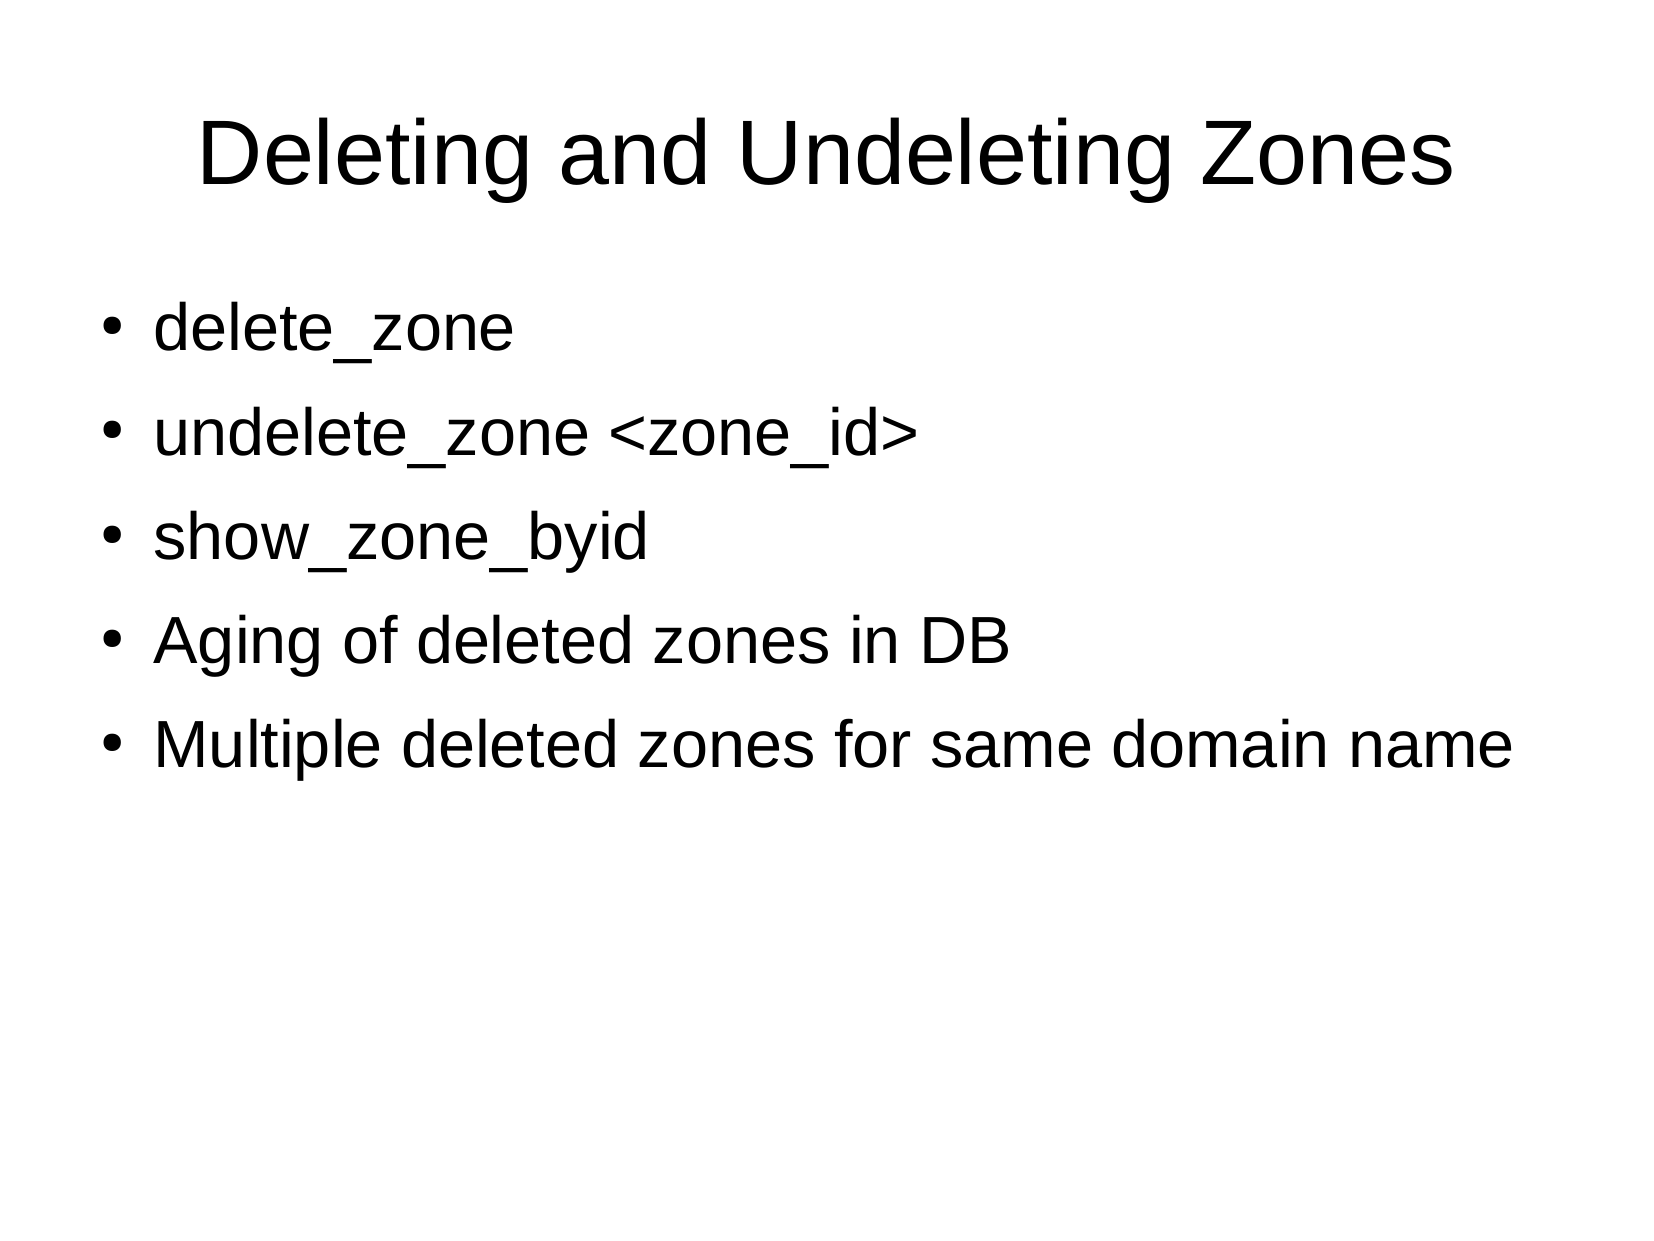

# Deleting and Undeleting Zones
delete_zone
undelete_zone <zone_id>
show_zone_byid
Aging of deleted zones in DB
Multiple deleted zones for same domain name